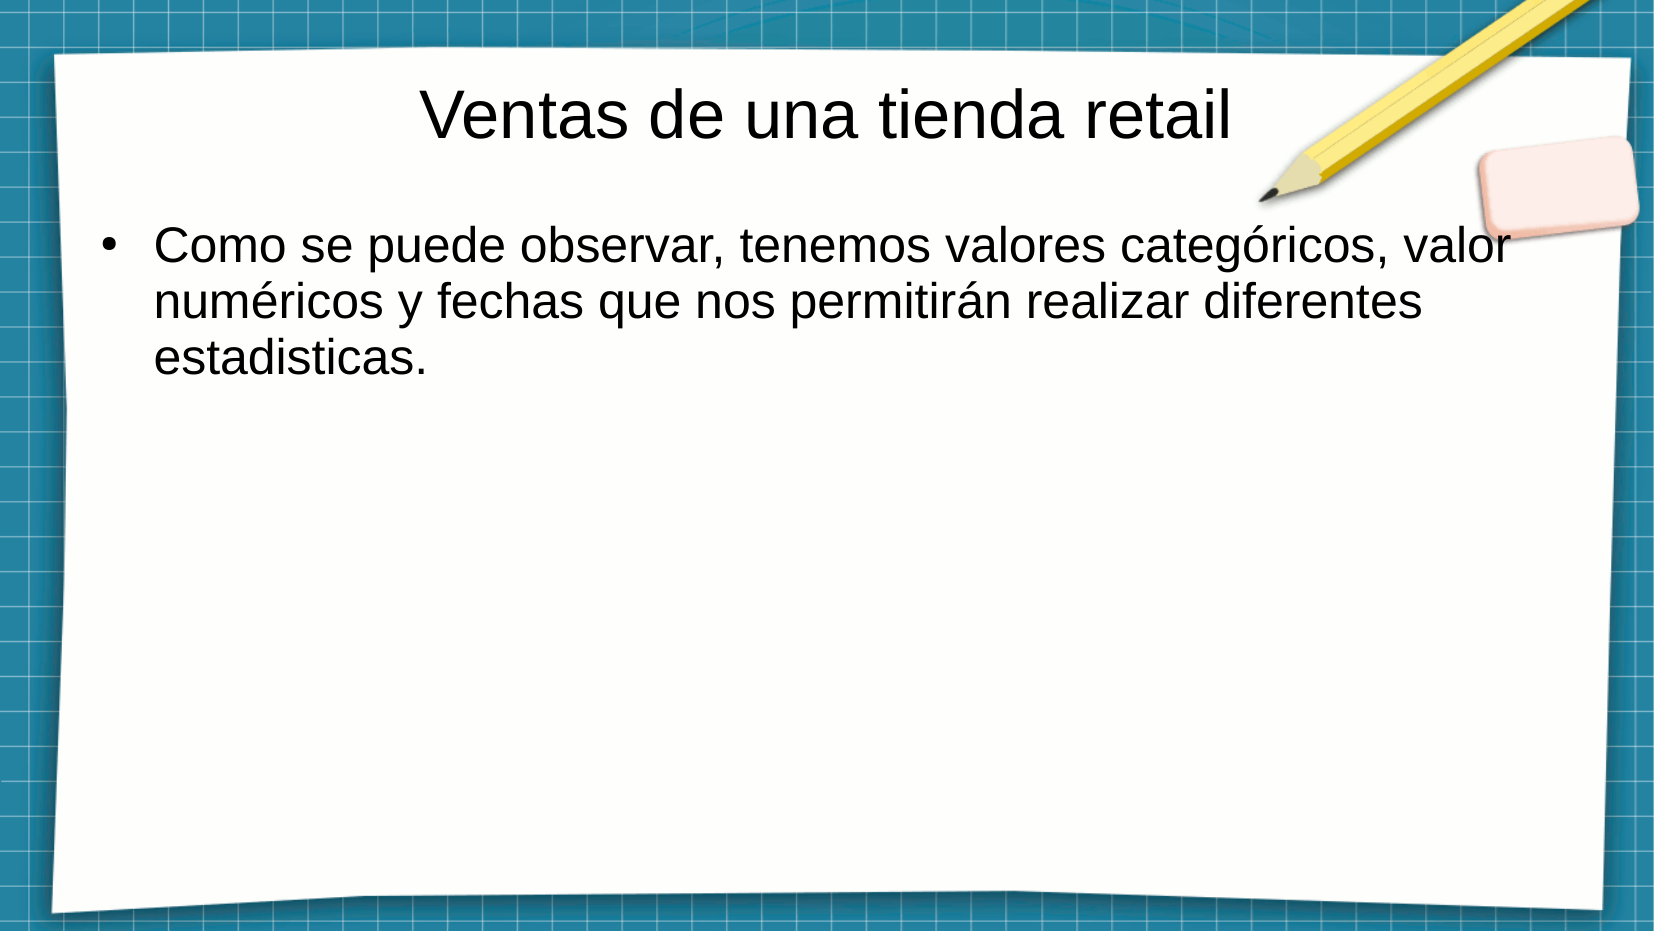

# Ventas de una tienda retail
Como se puede observar, tenemos valores categóricos, valor numéricos y fechas que nos permitirán realizar diferentes estadisticas.